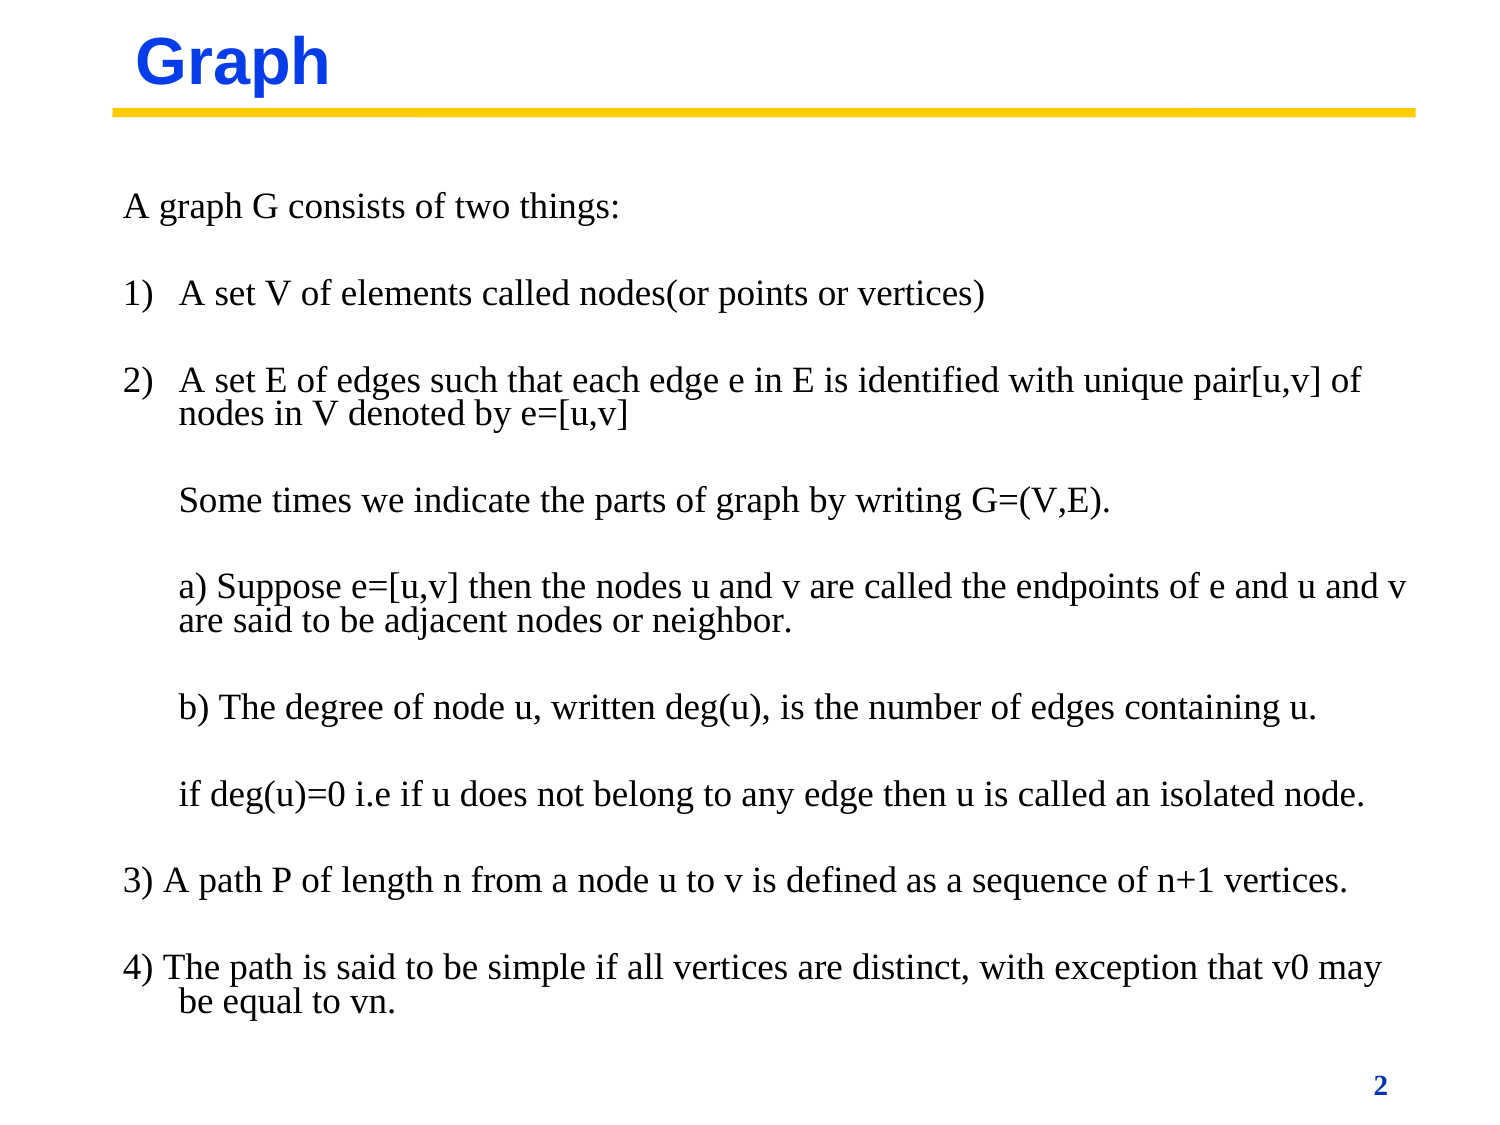

# Graph
A graph G consists of two things:
A set V of elements called nodes(or points or vertices)
A set E of edges such that each edge e in E is identified with unique pair[u,v] of nodes in V denoted by e=[u,v]
	Some times we indicate the parts of graph by writing G=(V,E).
	a) Suppose e=[u,v] then the nodes u and v are called the endpoints of e and u and v are said to be adjacent nodes or neighbor.
	b) The degree of node u, written deg(u), is the number of edges containing u.
		if deg(u)=0 i.e if u does not belong to any edge then u is called an isolated node.
3) A path P of length n from a node u to v is defined as a sequence of n+1 vertices.
4) The path is said to be simple if all vertices are distinct, with exception that v0 may be equal to vn.